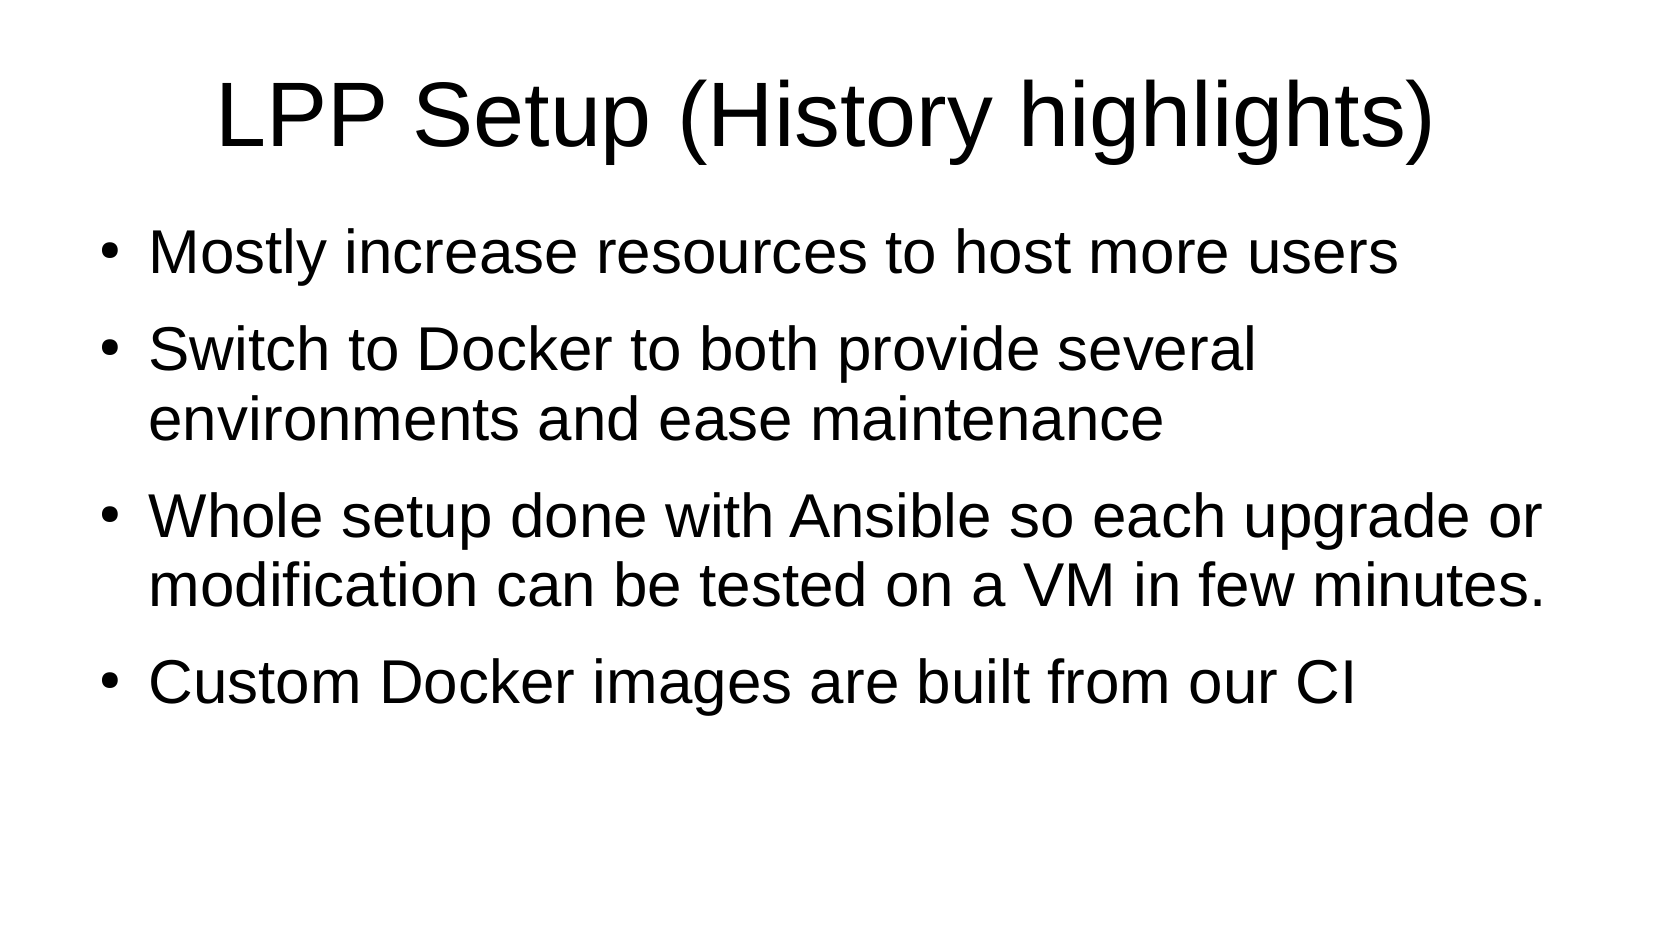

# LPP Setup (History highlights)
Mostly increase resources to host more users
Switch to Docker to both provide several environments and ease maintenance
Whole setup done with Ansible so each upgrade or modification can be tested on a VM in few minutes.
Custom Docker images are built from our CI